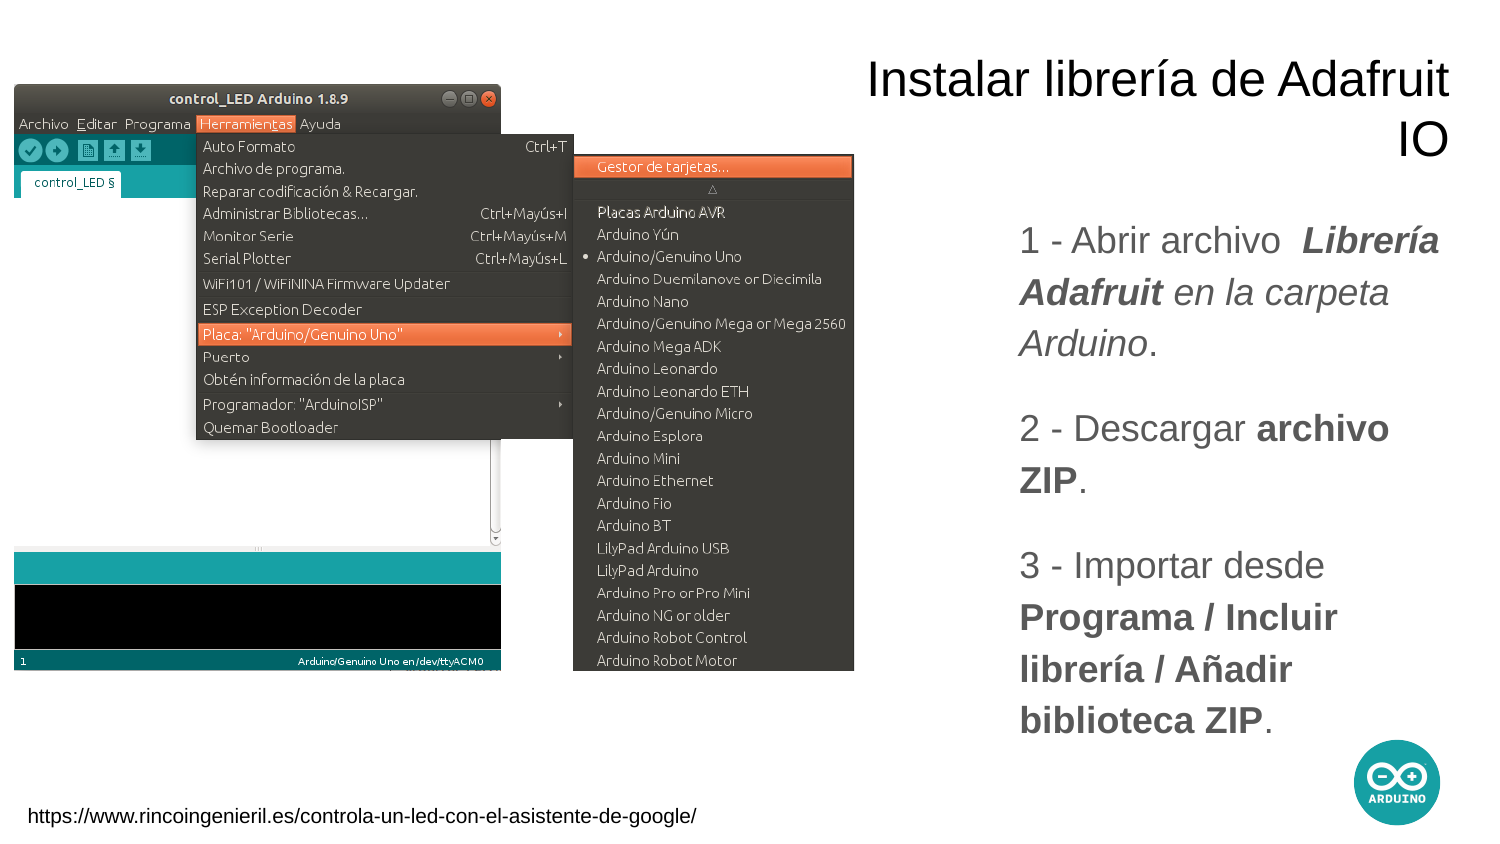

# Instalar librería de Adafruit IO
1 - Abrir archivo Librería Adafruit en la carpeta Arduino.
2 - Descargar archivo ZIP.
3 - Importar desde Programa / Incluir librería / Añadir biblioteca ZIP.